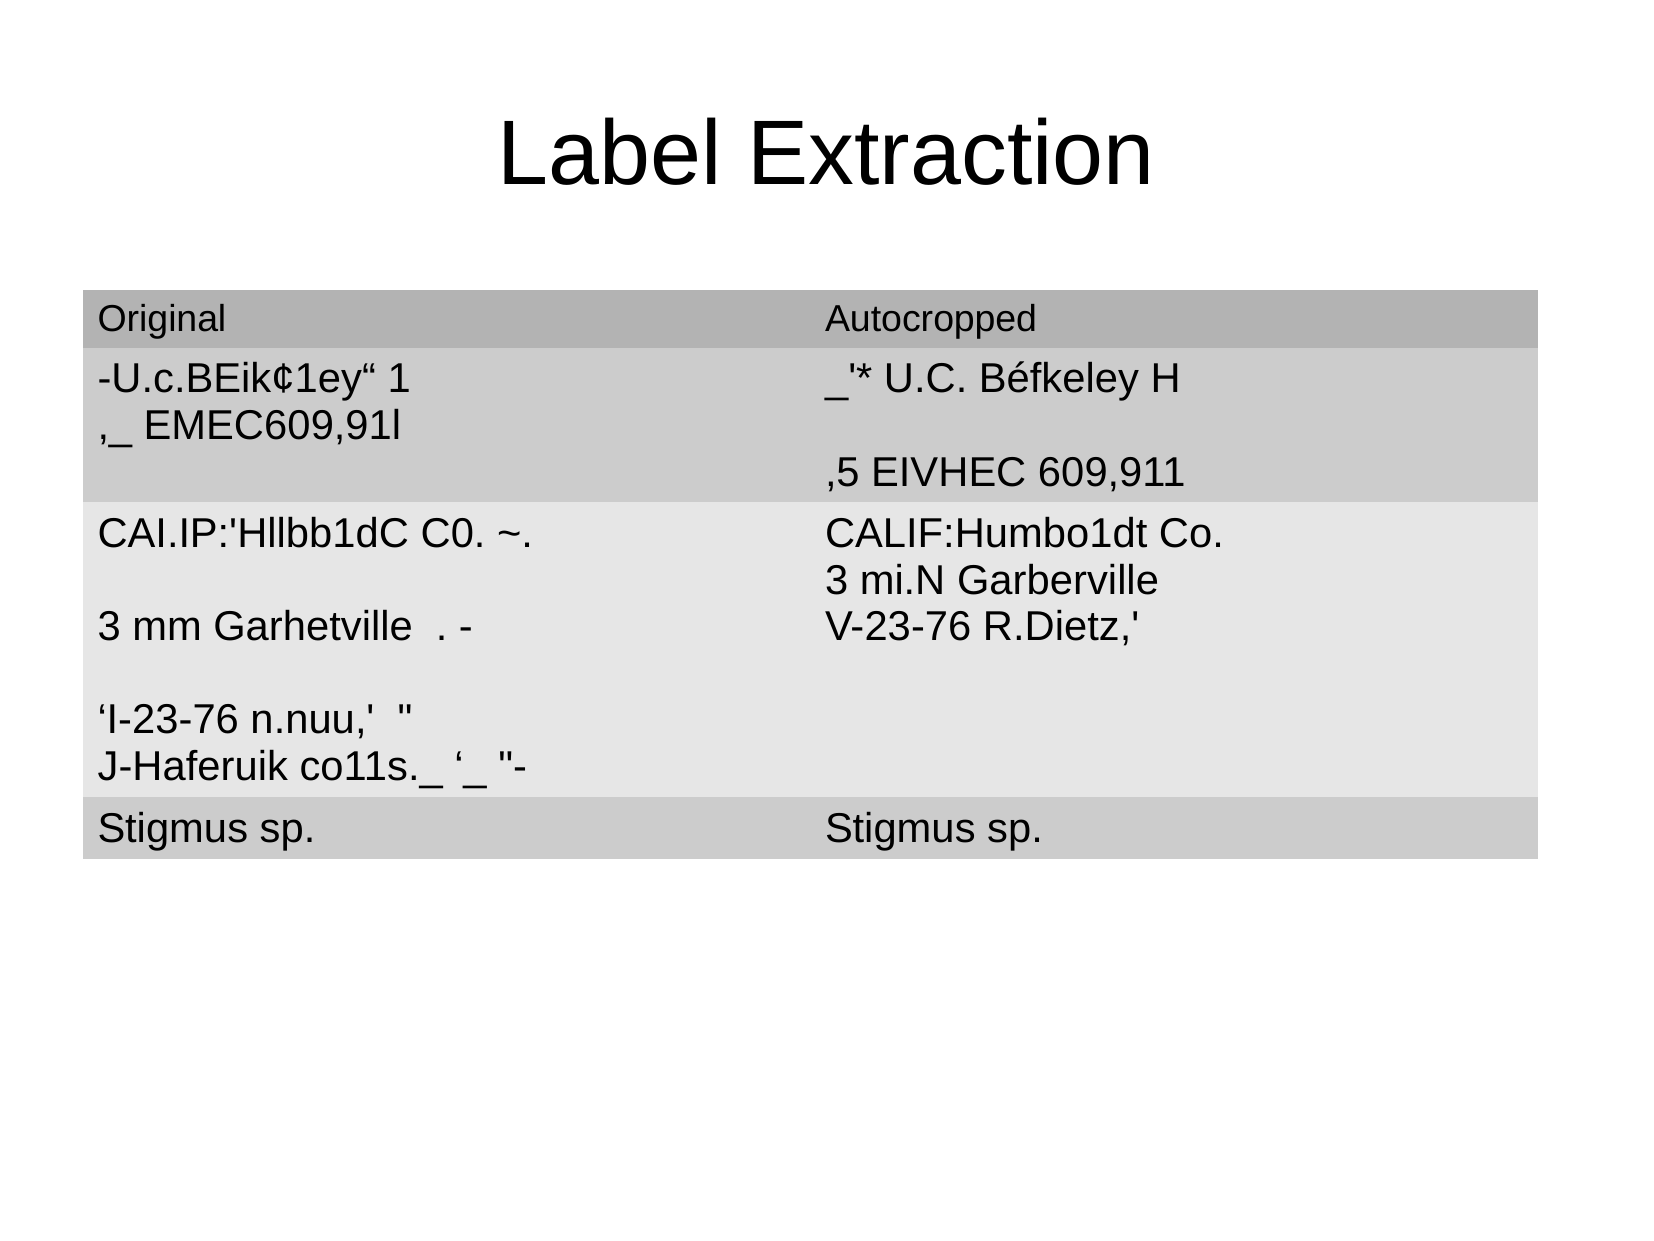

# Label Extraction
| Original | Autocropped |
| --- | --- |
| -U.c.BEik¢1ey“ 1 ,\_ EMEC609,91l | \_'\* U.C. Béfkeley H ,5 EIVHEC 609,911 |
| CAI.IP:'Hllbb1dC C0. ~. 3 mm Garhetville . - ‘I-23-76 n.nuu,' " J-Haferuik co11s.\_ ‘\_ "- | CALIF:Humbo1dt Co. 3 mi.N Garberville V-23-76 R.Dietz,' |
| Stigmus sp. | Stigmus sp. |